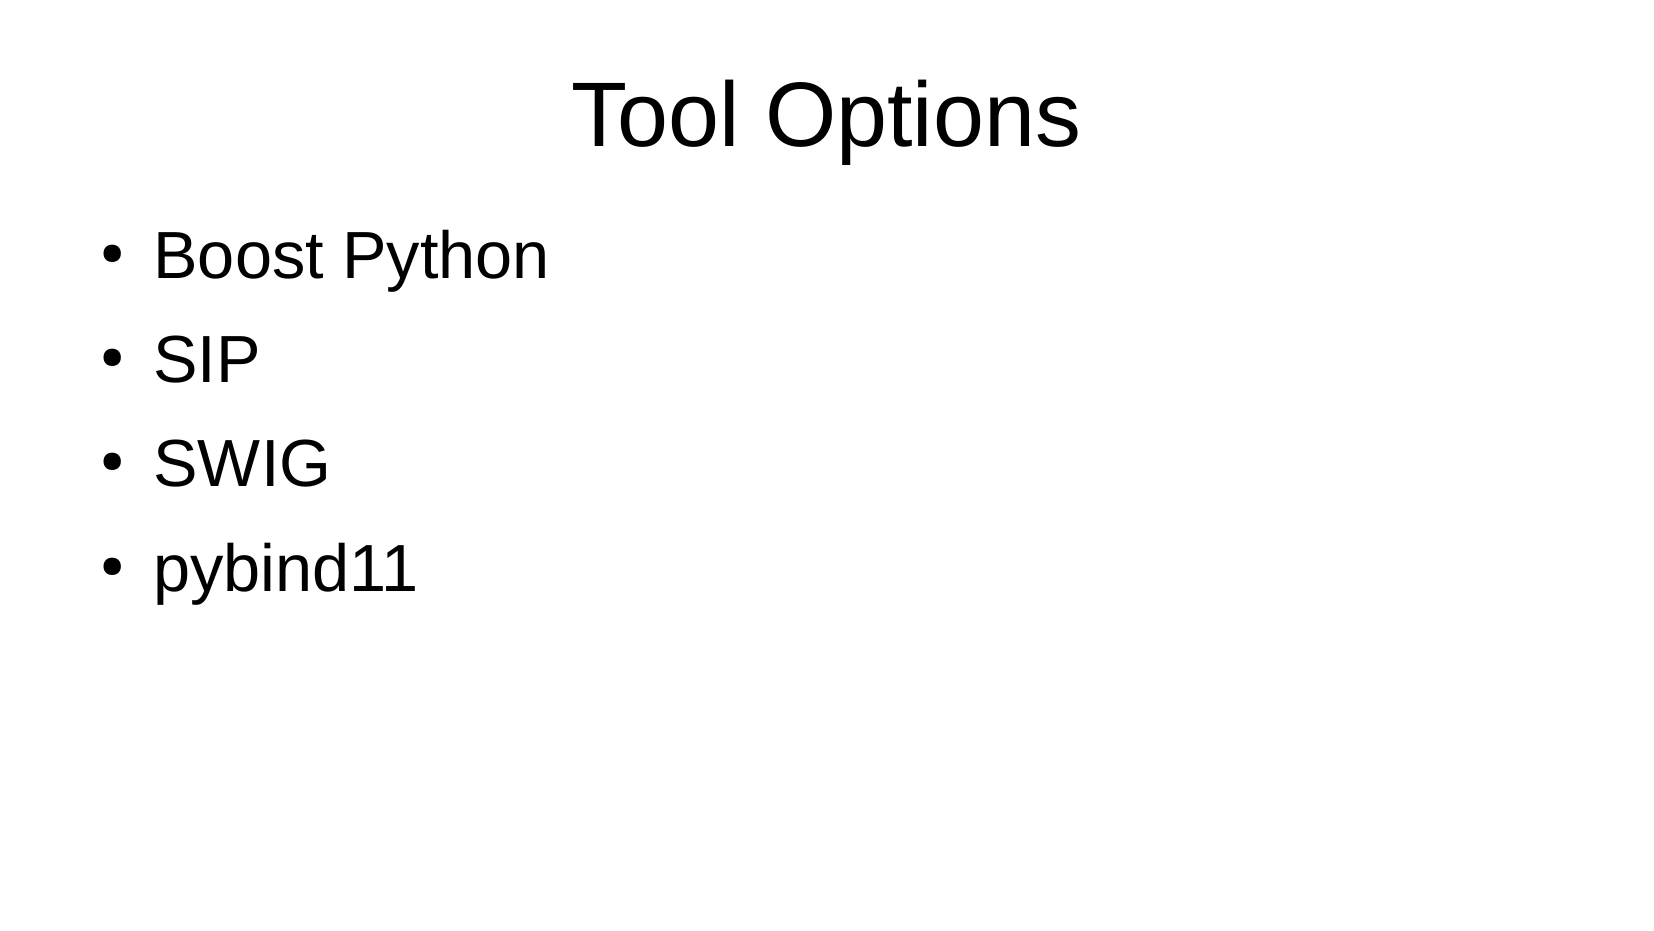

# Tool Options
Boost Python
SIP
SWIG
pybind11